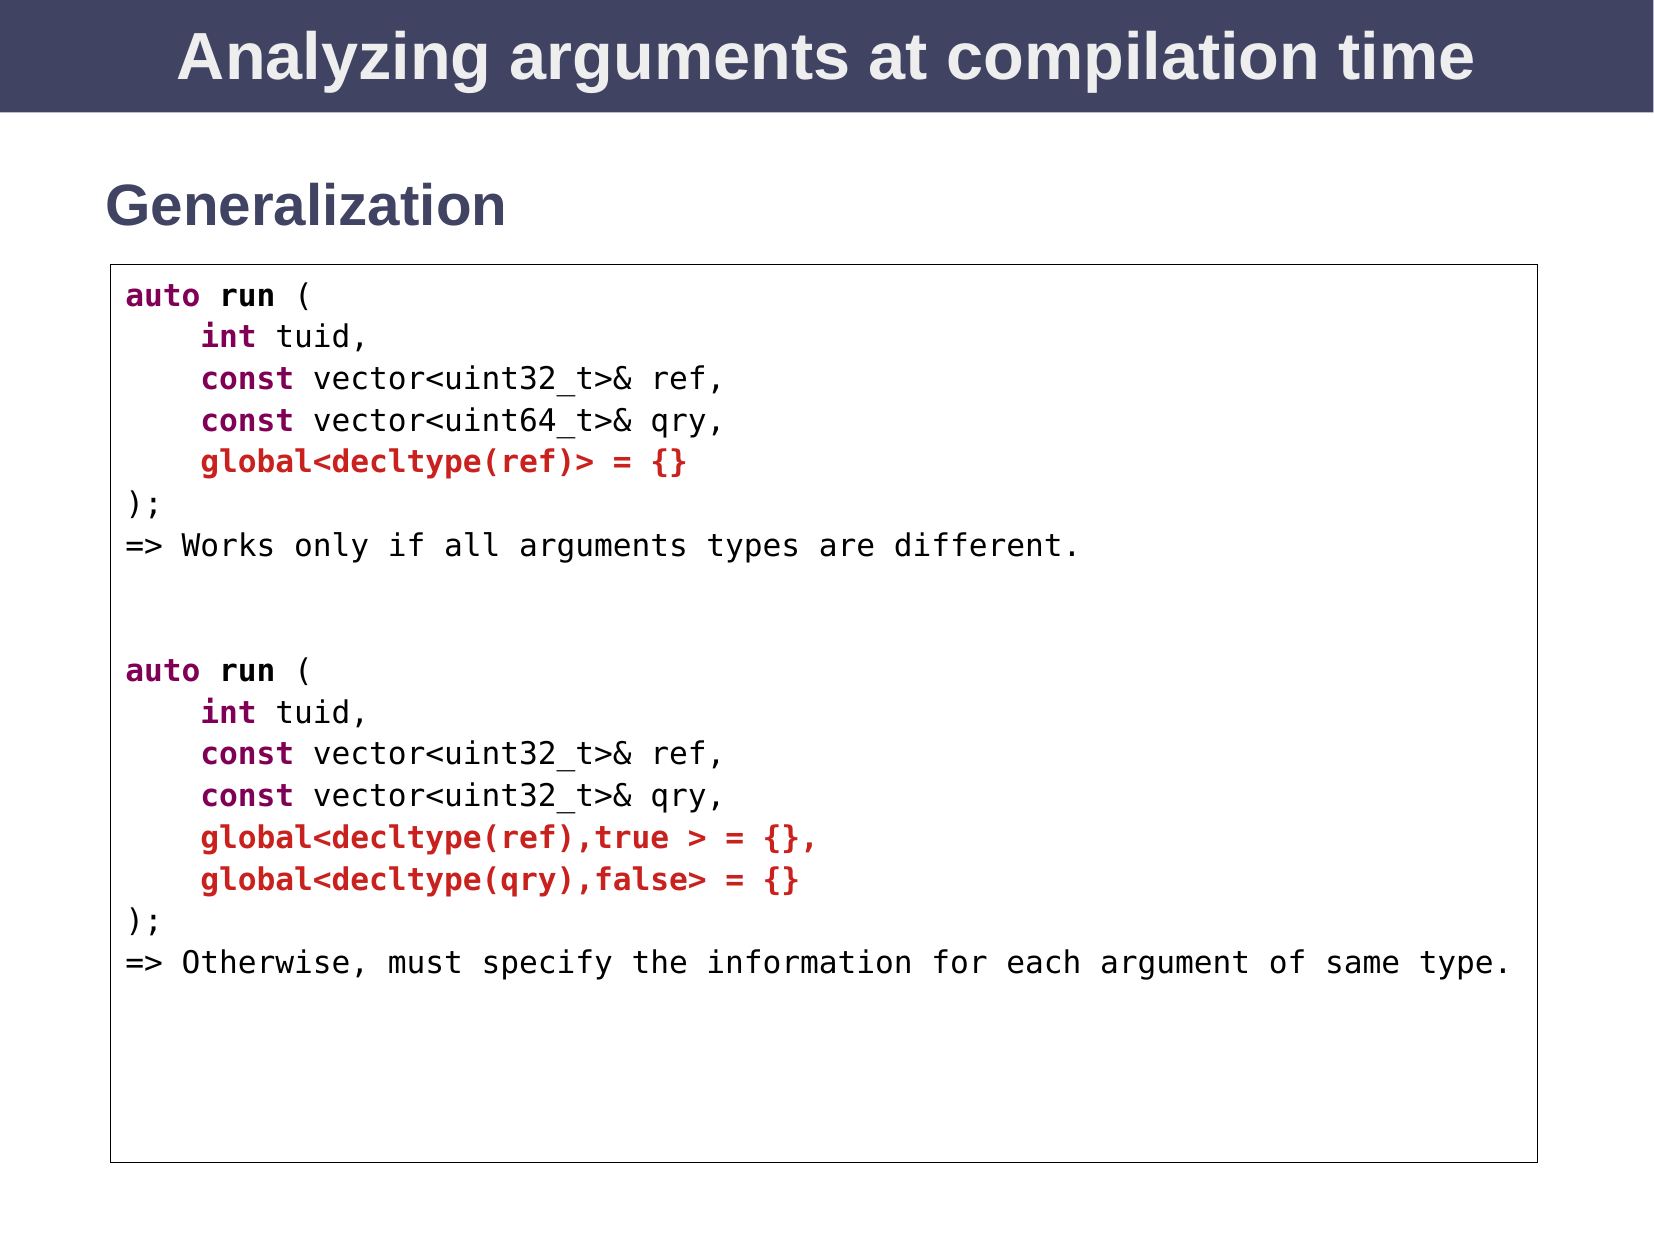

Analyzing arguments at compilation time
Generalization
auto run (
	int tuid,
	const vector<uint32_t>& ref,
	const vector<uint64_t>& qry,
	global<decltype(ref)> = {}
);
=> Works only if all arguments types are different.
auto run (
	int tuid,
	const vector<uint32_t>& ref,
	const vector<uint32_t>& qry,
	global<decltype(ref),true > = {},
	global<decltype(qry),false> = {}
);
=> Otherwise, must specify the information for each argument of same type.